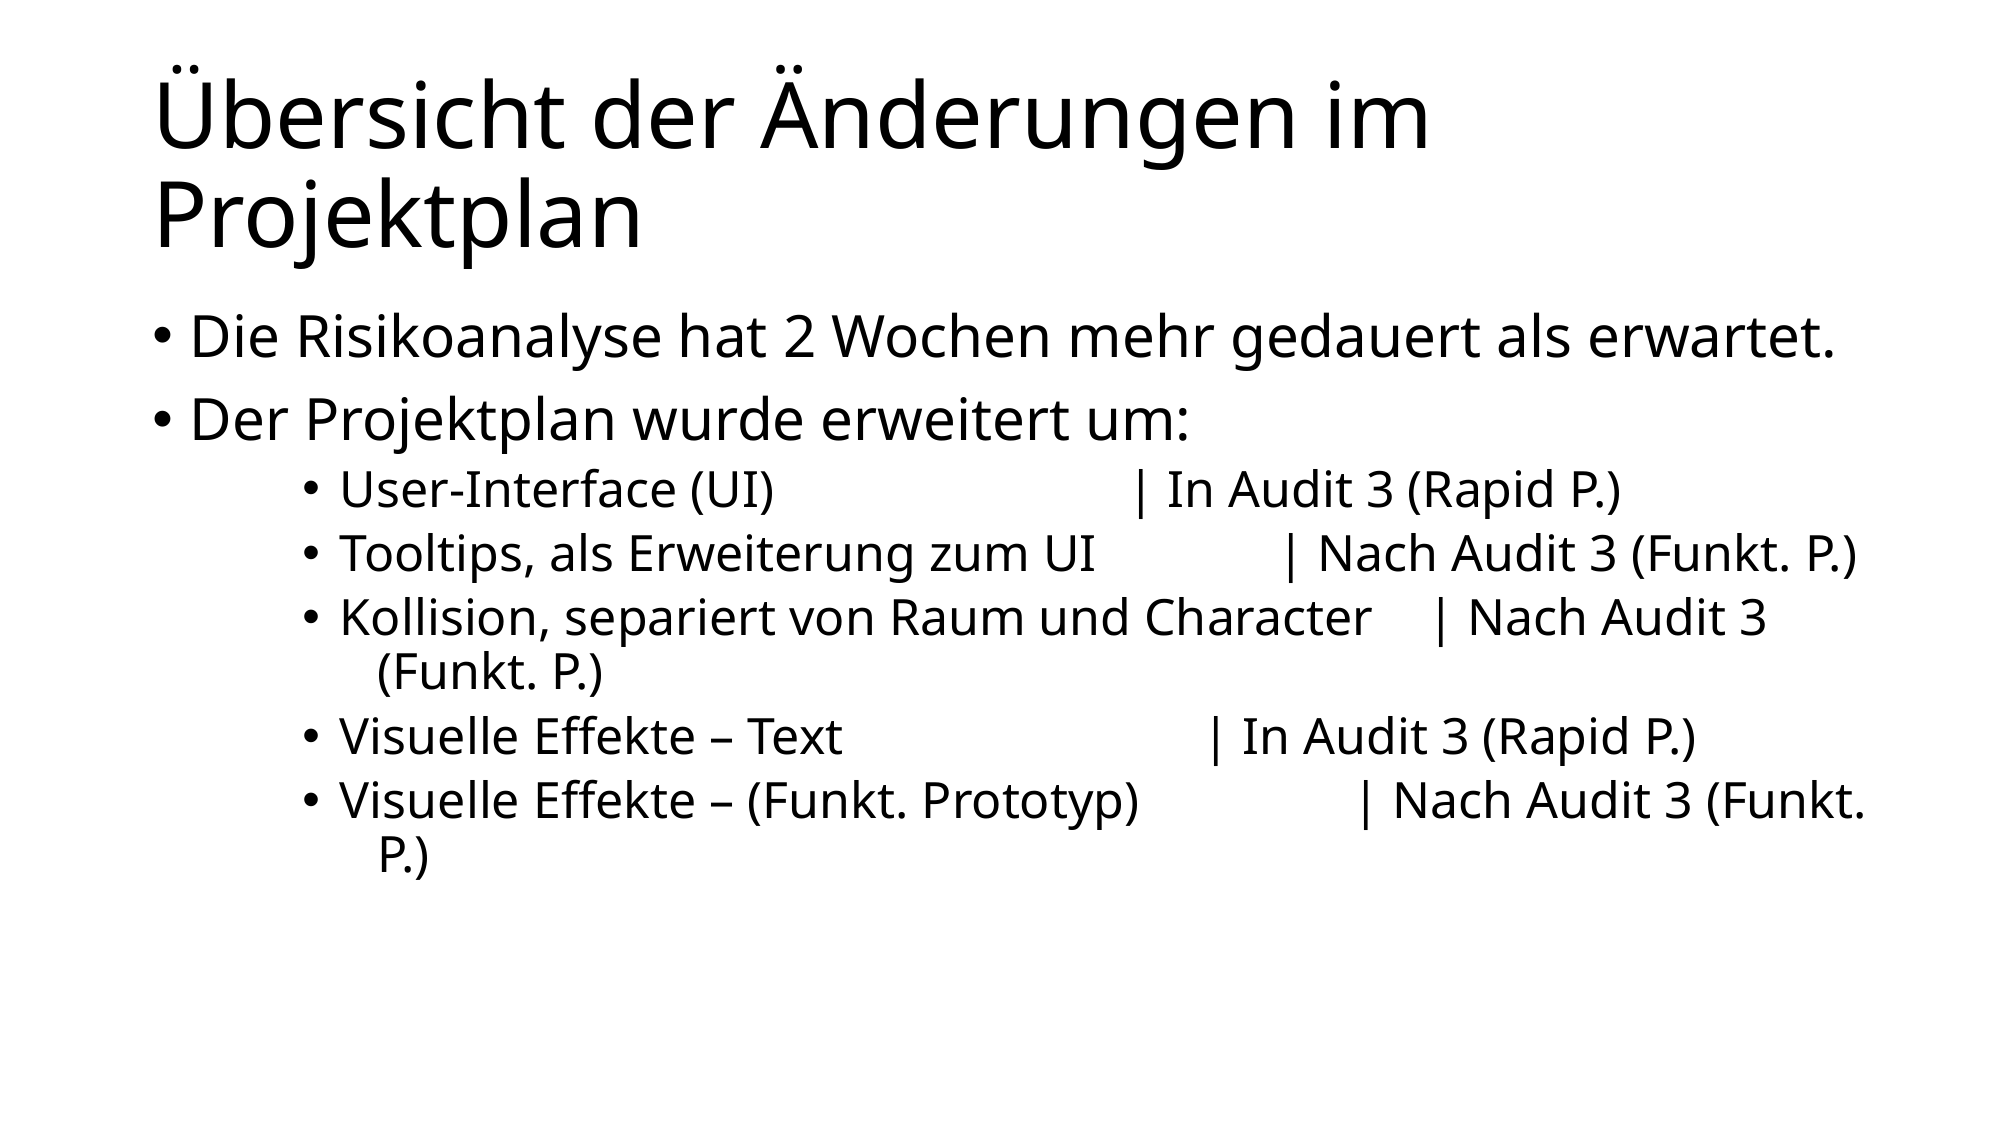

# Übersicht der Änderungen im Projektplan
Die Risikoanalyse hat 2 Wochen mehr gedauert als erwartet.
Der Projektplan wurde erweitert um:
User-Interface (UI)					| In Audit 3 (Rapid P.)
Tooltips, als Erweiterung zum UI			| Nach Audit 3 (Funkt. P.)
Kollision, separiert von Raum und Character 	| Nach Audit 3 (Funkt. P.)
Visuelle Effekte – Text					| In Audit 3 (Rapid P.)
Visuelle Effekte – (Funkt. Prototyp)			| Nach Audit 3 (Funkt. P.)